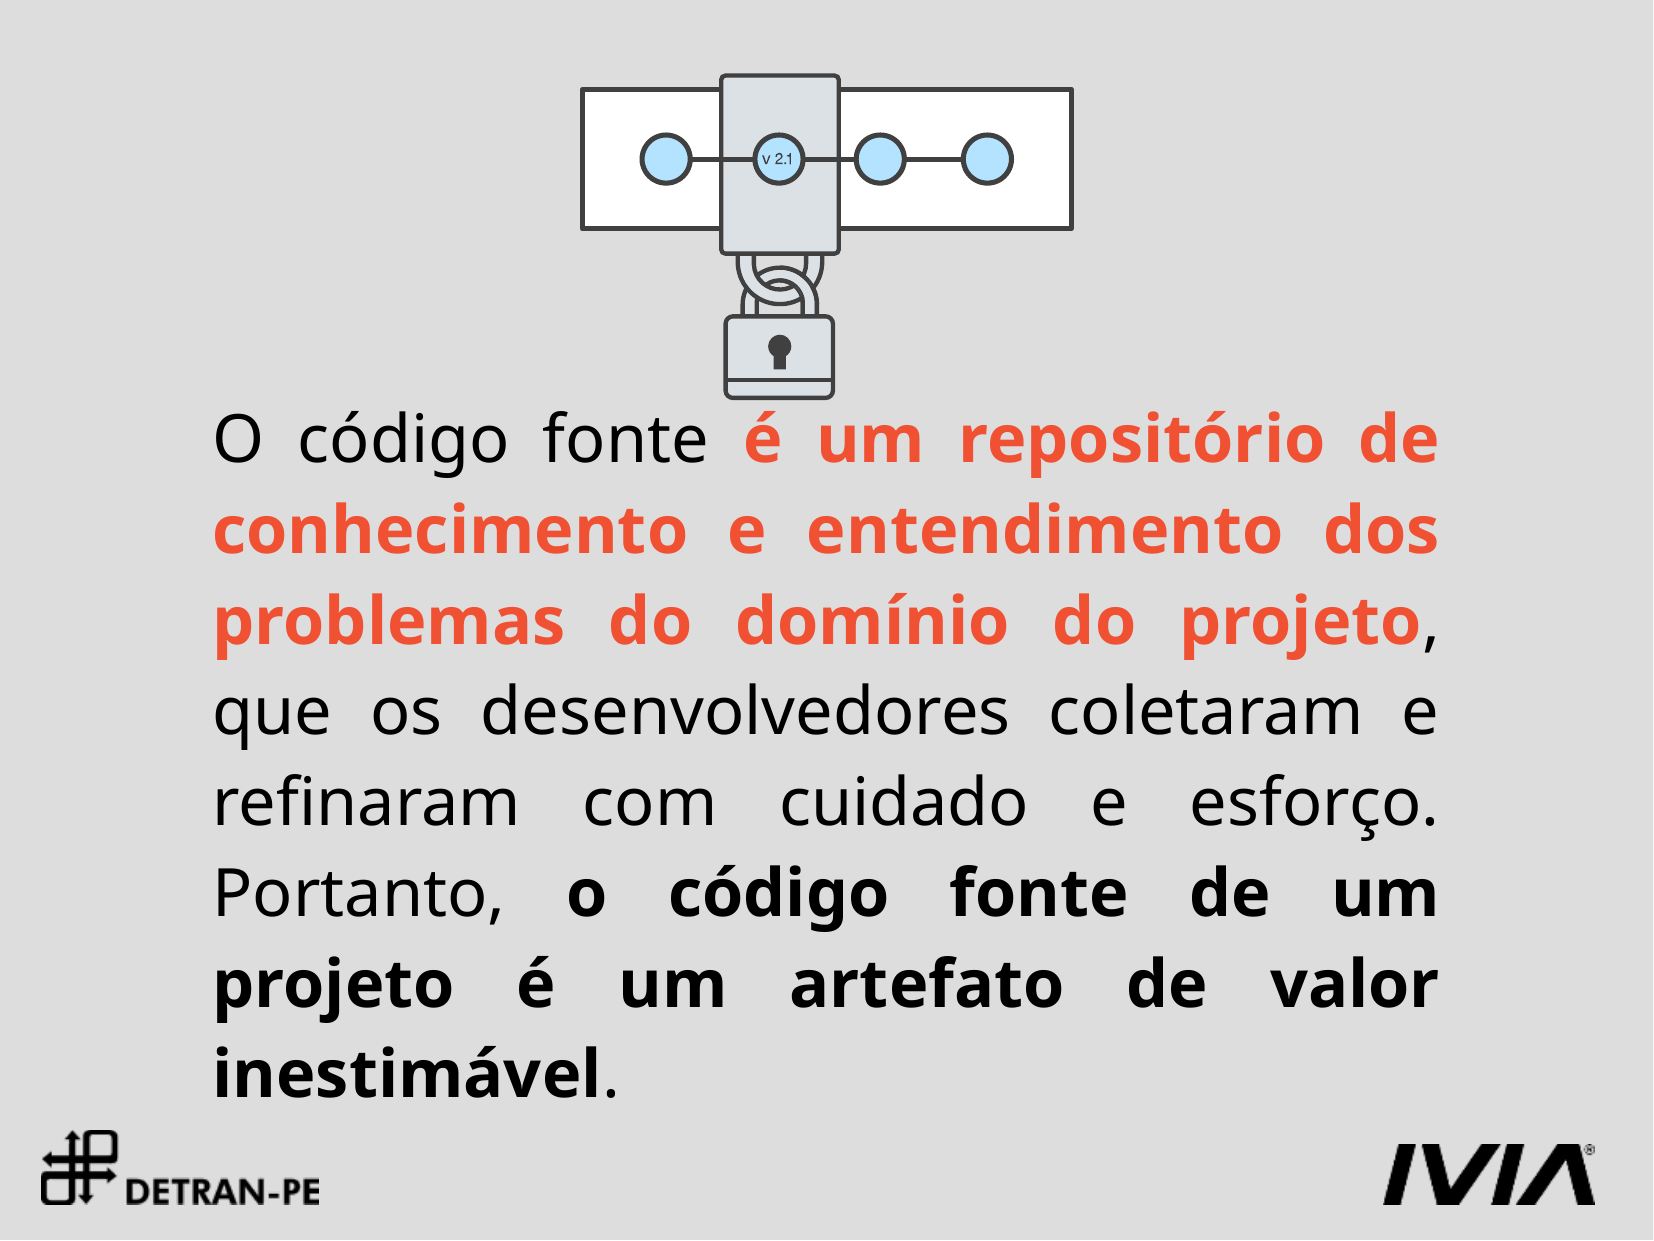

# O código fonte é um repositório de conhecimento e entendimento dos problemas do domínio do projeto, que os desenvolvedores coletaram e refinaram com cuidado e esforço. Portanto, o código fonte de um projeto é um artefato de valor inestimável.